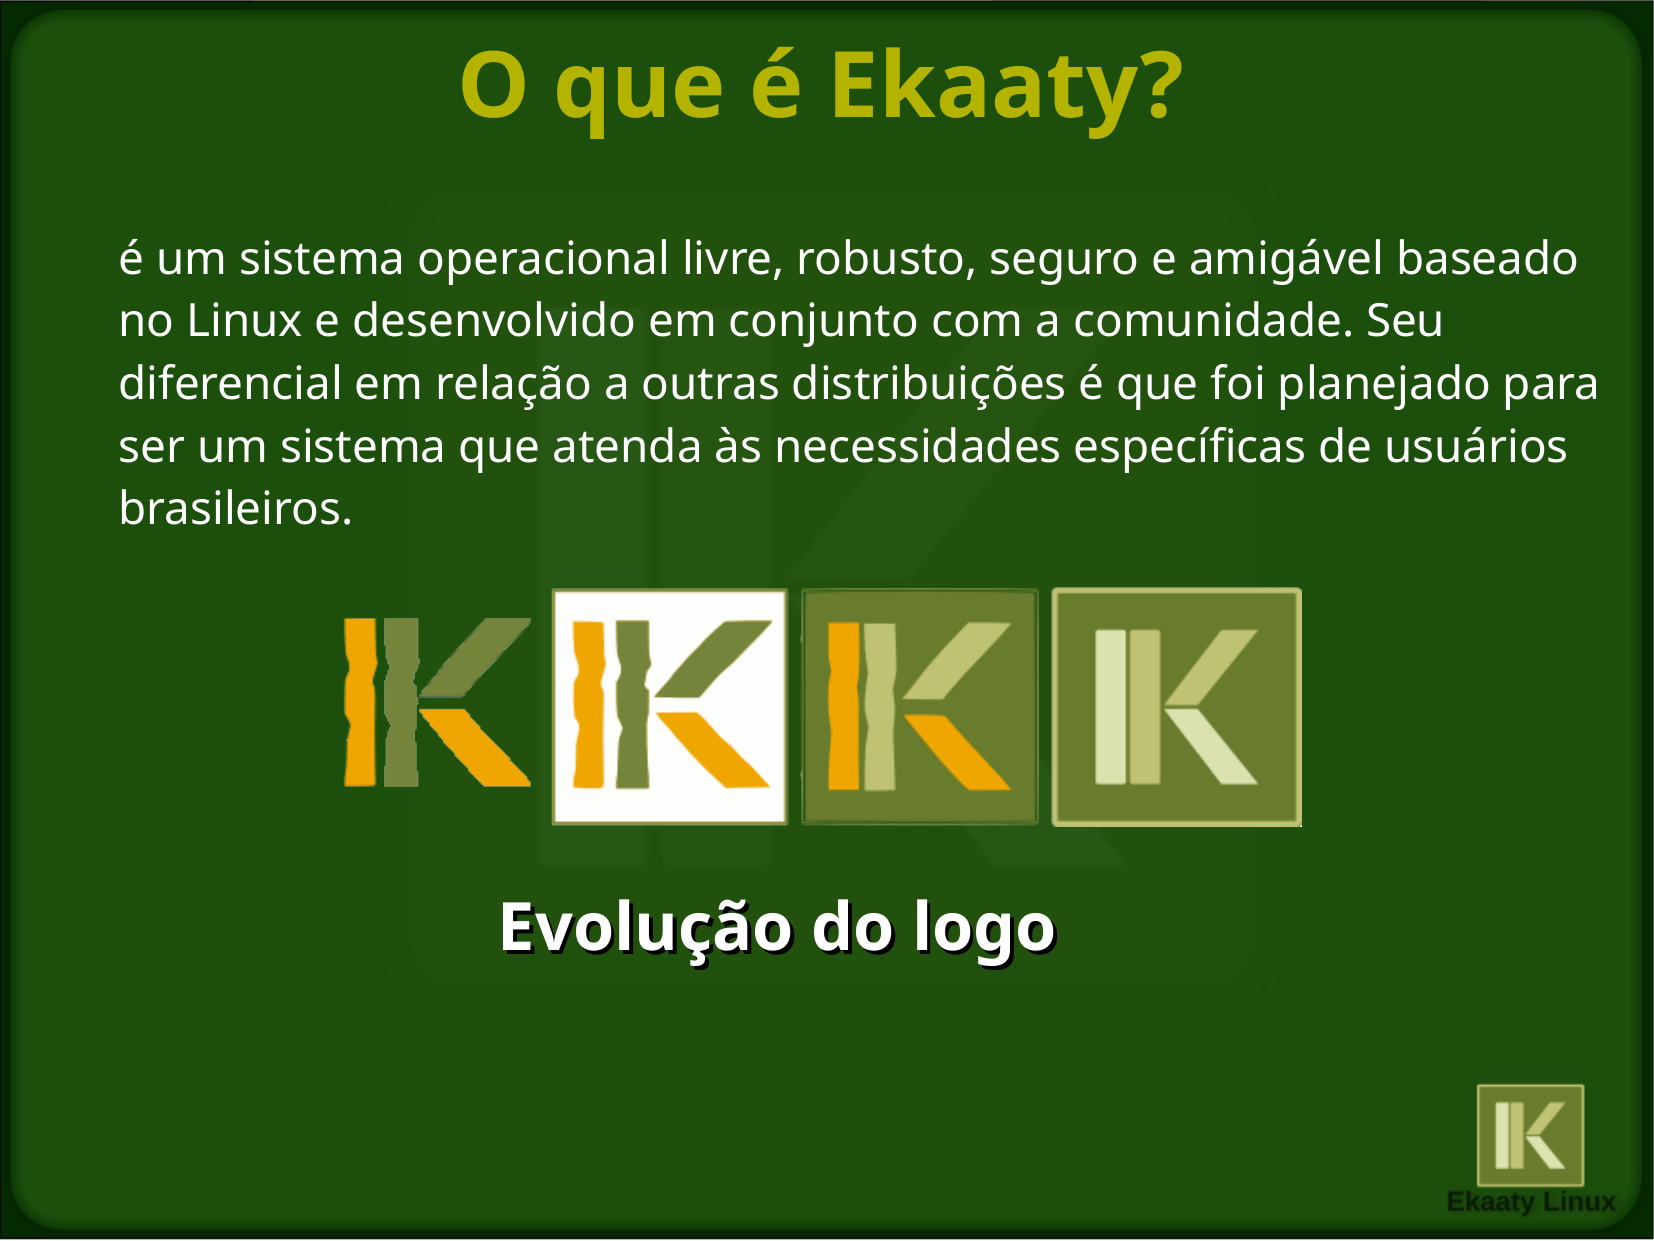

# O que é Ekaaty?
é um sistema operacional livre, robusto, seguro e amigável baseado no Linux e desenvolvido em conjunto com a comunidade. Seu diferencial em relação a outras distribuições é que foi planejado para ser um sistema que atenda às necessidades específicas de usuários brasileiros.
Evolução do logo